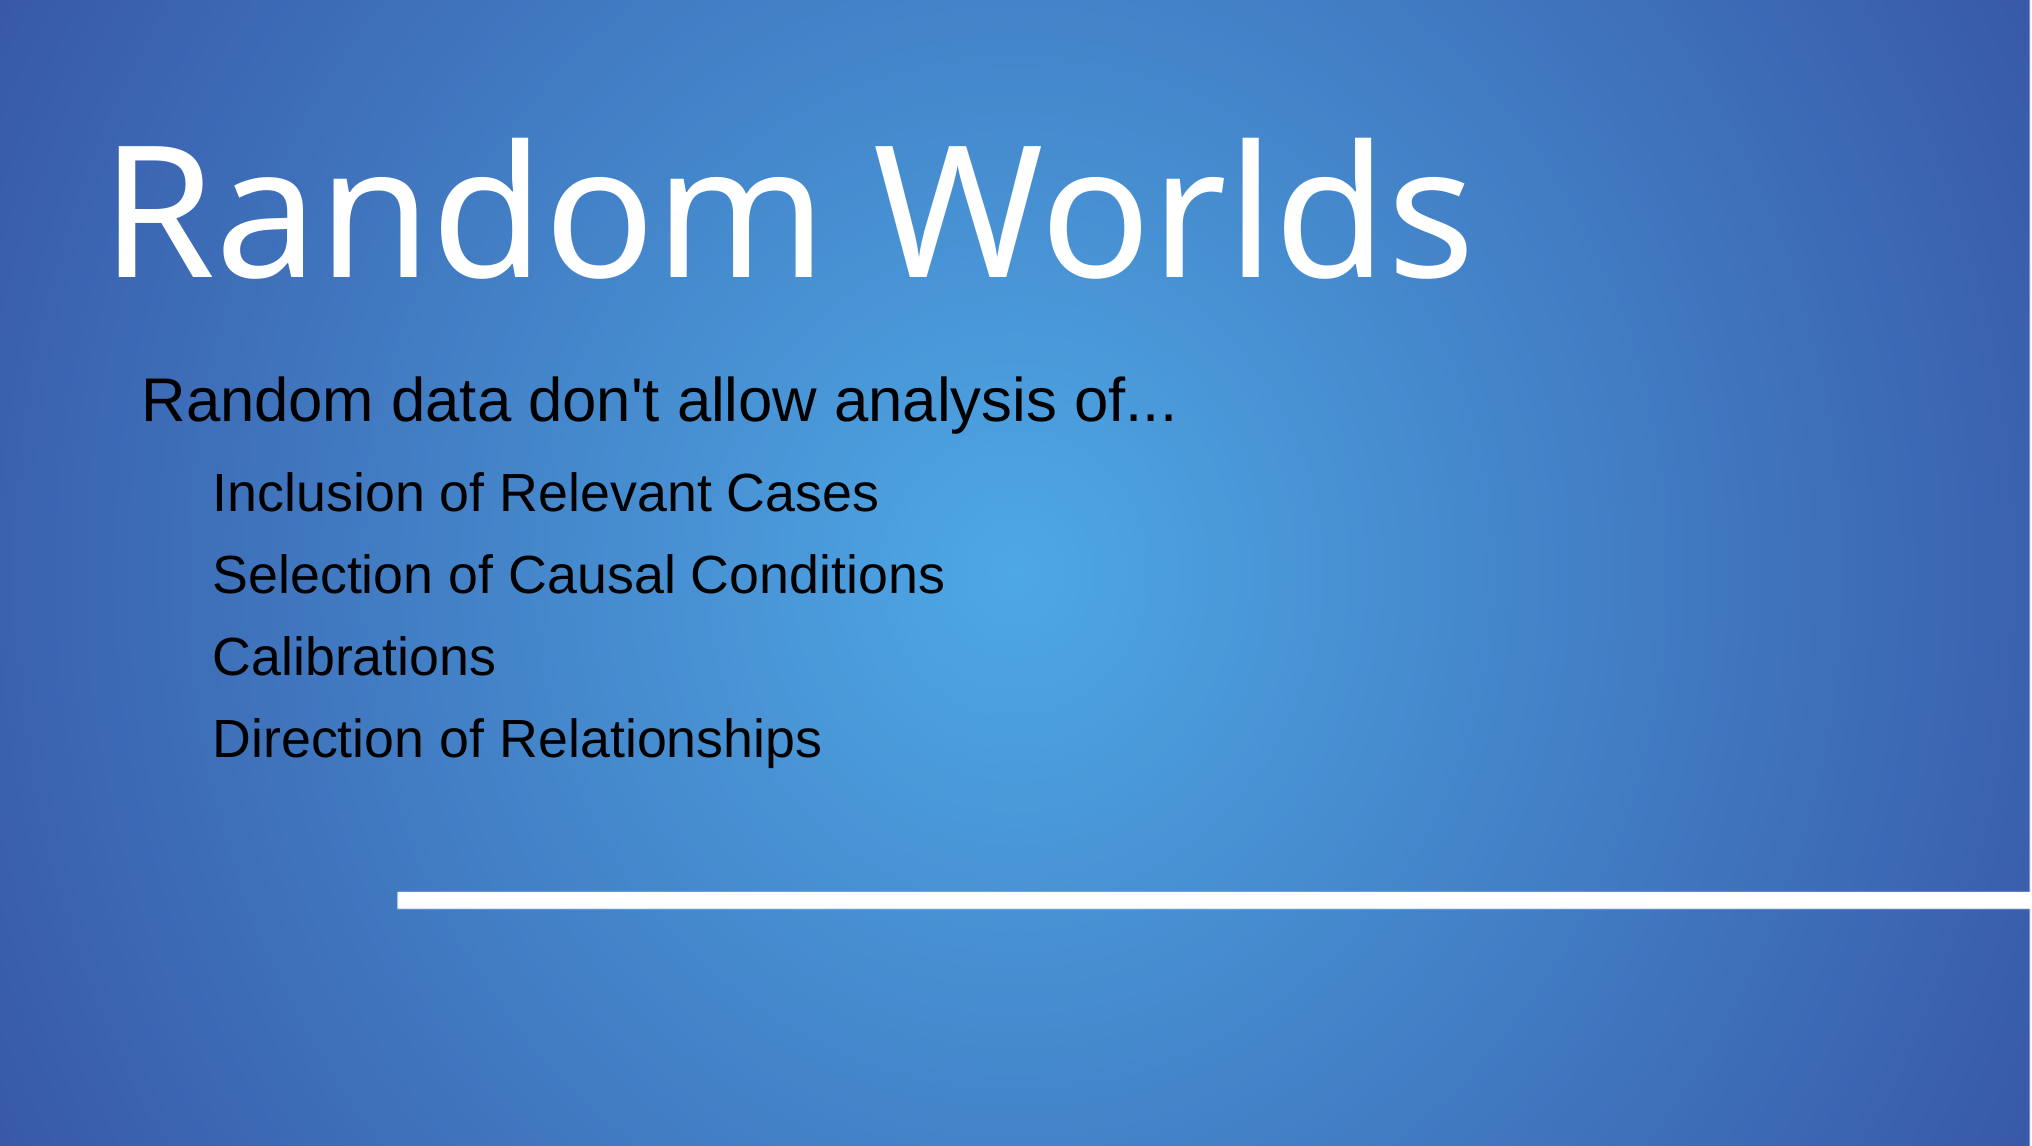

# Random Worlds
Random data don't allow analysis of...
Inclusion of Relevant Cases
Selection of Causal Conditions
Calibrations
Direction of Relationships